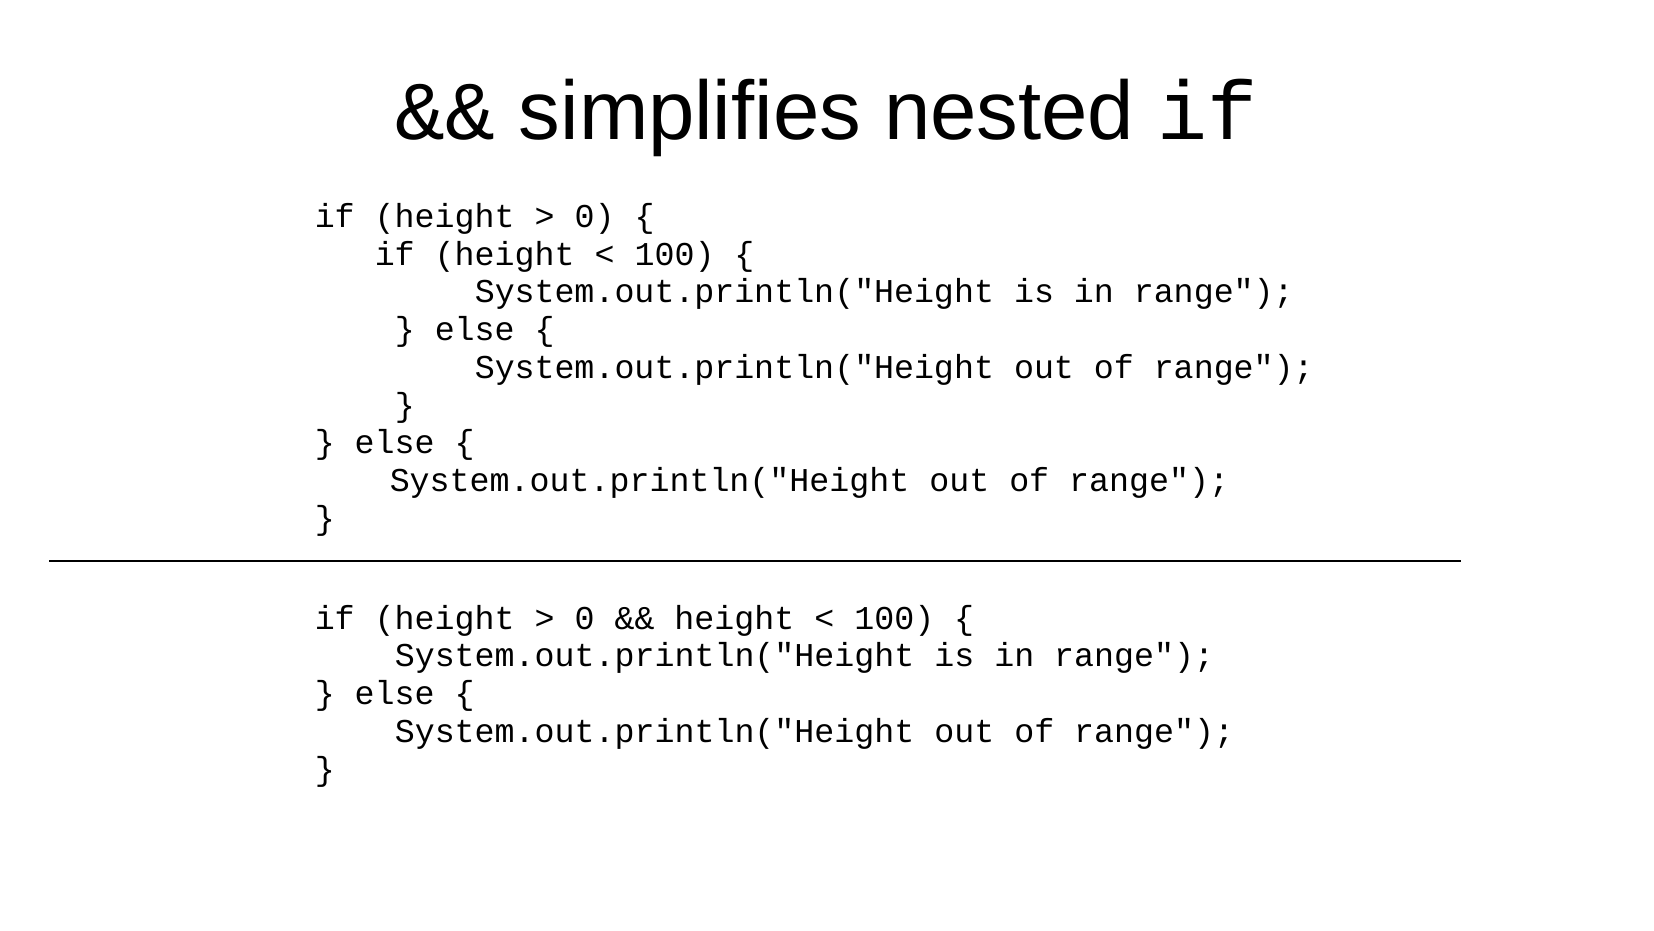

# && simplifies nested if
if (height > 0) {
 if (height < 100) {
 System.out.println("Height is in range");
 } else {
 System.out.println("Height out of range");
 }
} else {
	System.out.println("Height out of range");
}
if (height > 0 && height < 100) {
 System.out.println("Height is in range");
} else {
 System.out.println("Height out of range");
}